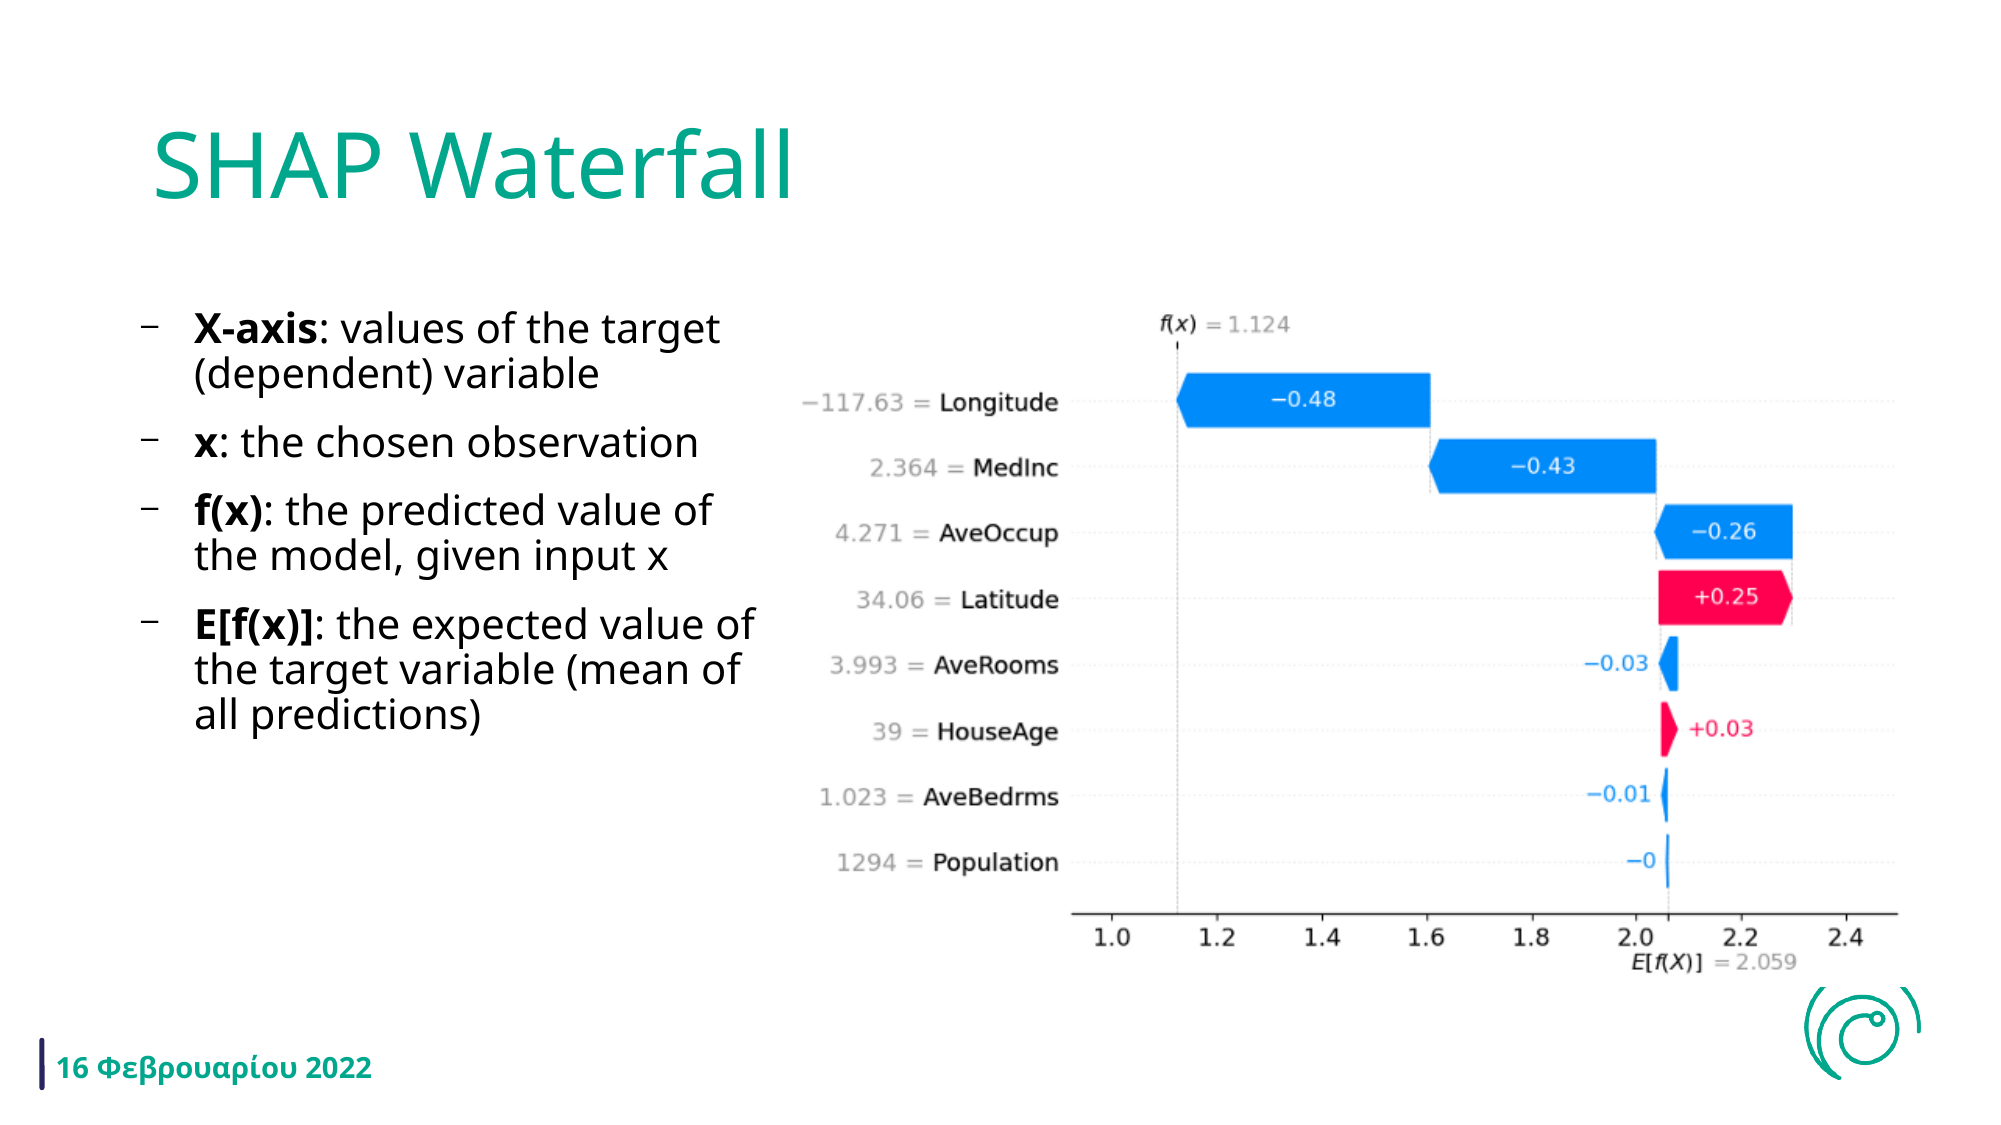

# SHAP Waterfall
X-axis: values of the target (dependent) variable
x: the chosen observation
f(x): the predicted value of the model, given input x
E[f(x)]: the expected value of the target variable (mean of all predictions)